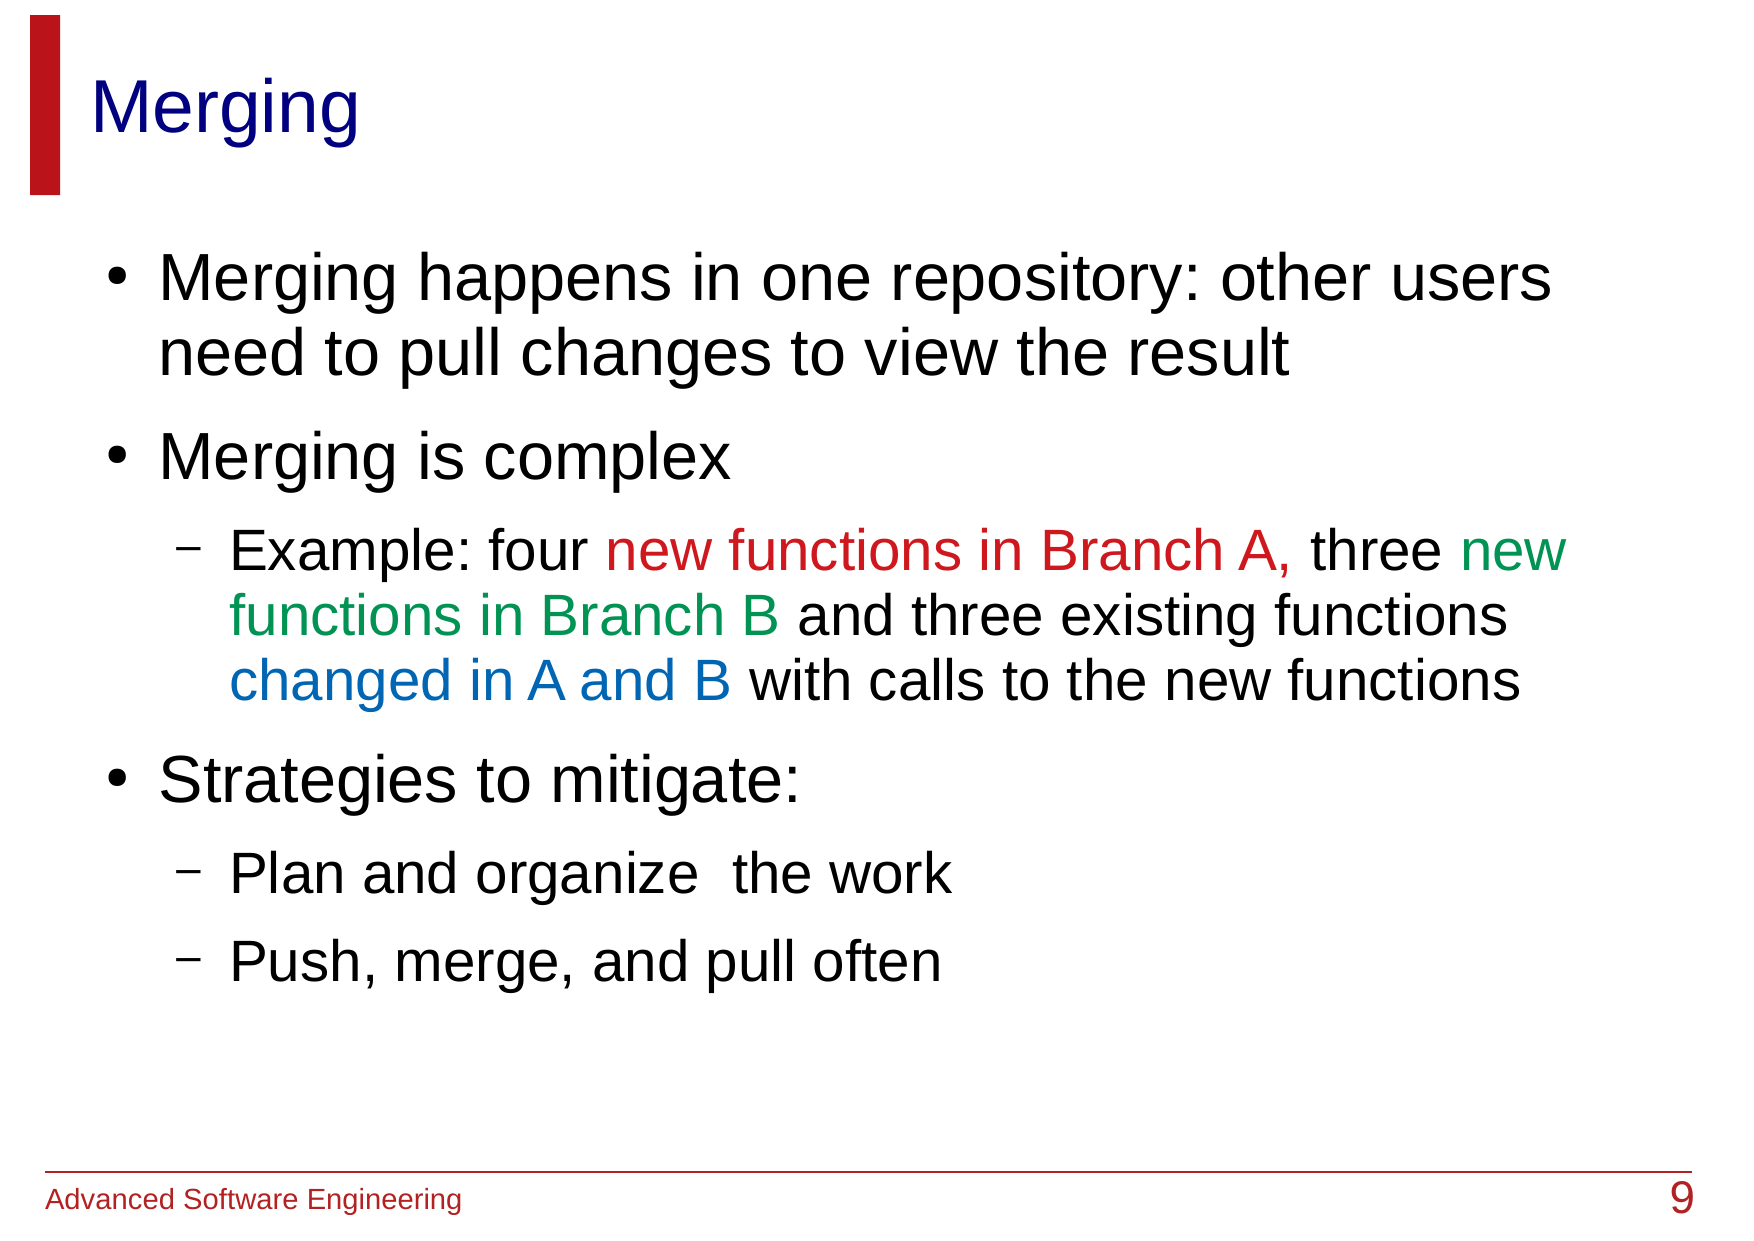

# Merging
Merging happens in one repository: other users need to pull changes to view the result
Merging is complex
Example: four new functions in Branch A, three new functions in Branch B and three existing functions changed in A and B with calls to the new functions
Strategies to mitigate:
Plan and organize the work
Push, merge, and pull often
9
Advanced Software Engineering